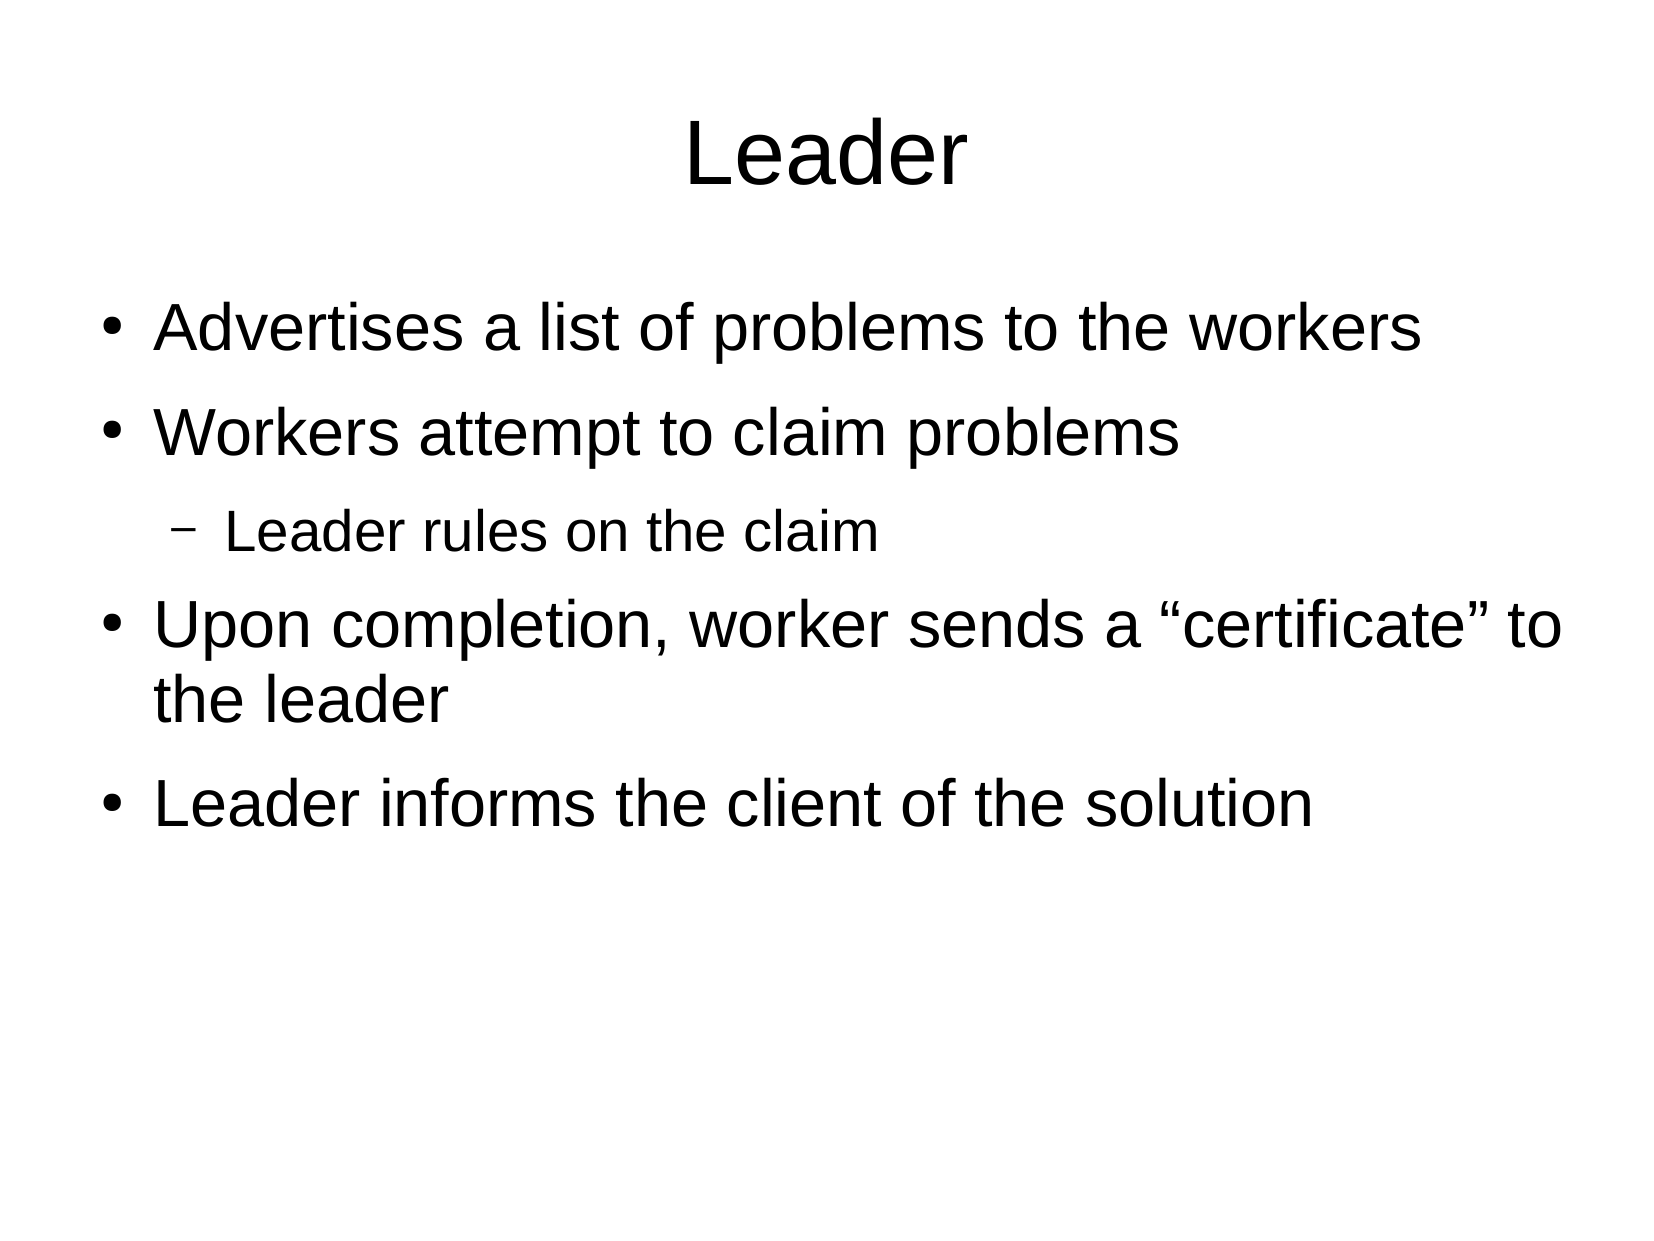

# Leader
Advertises a list of problems to the workers
Workers attempt to claim problems
Leader rules on the claim
Upon completion, worker sends a “certificate” to the leader
Leader informs the client of the solution